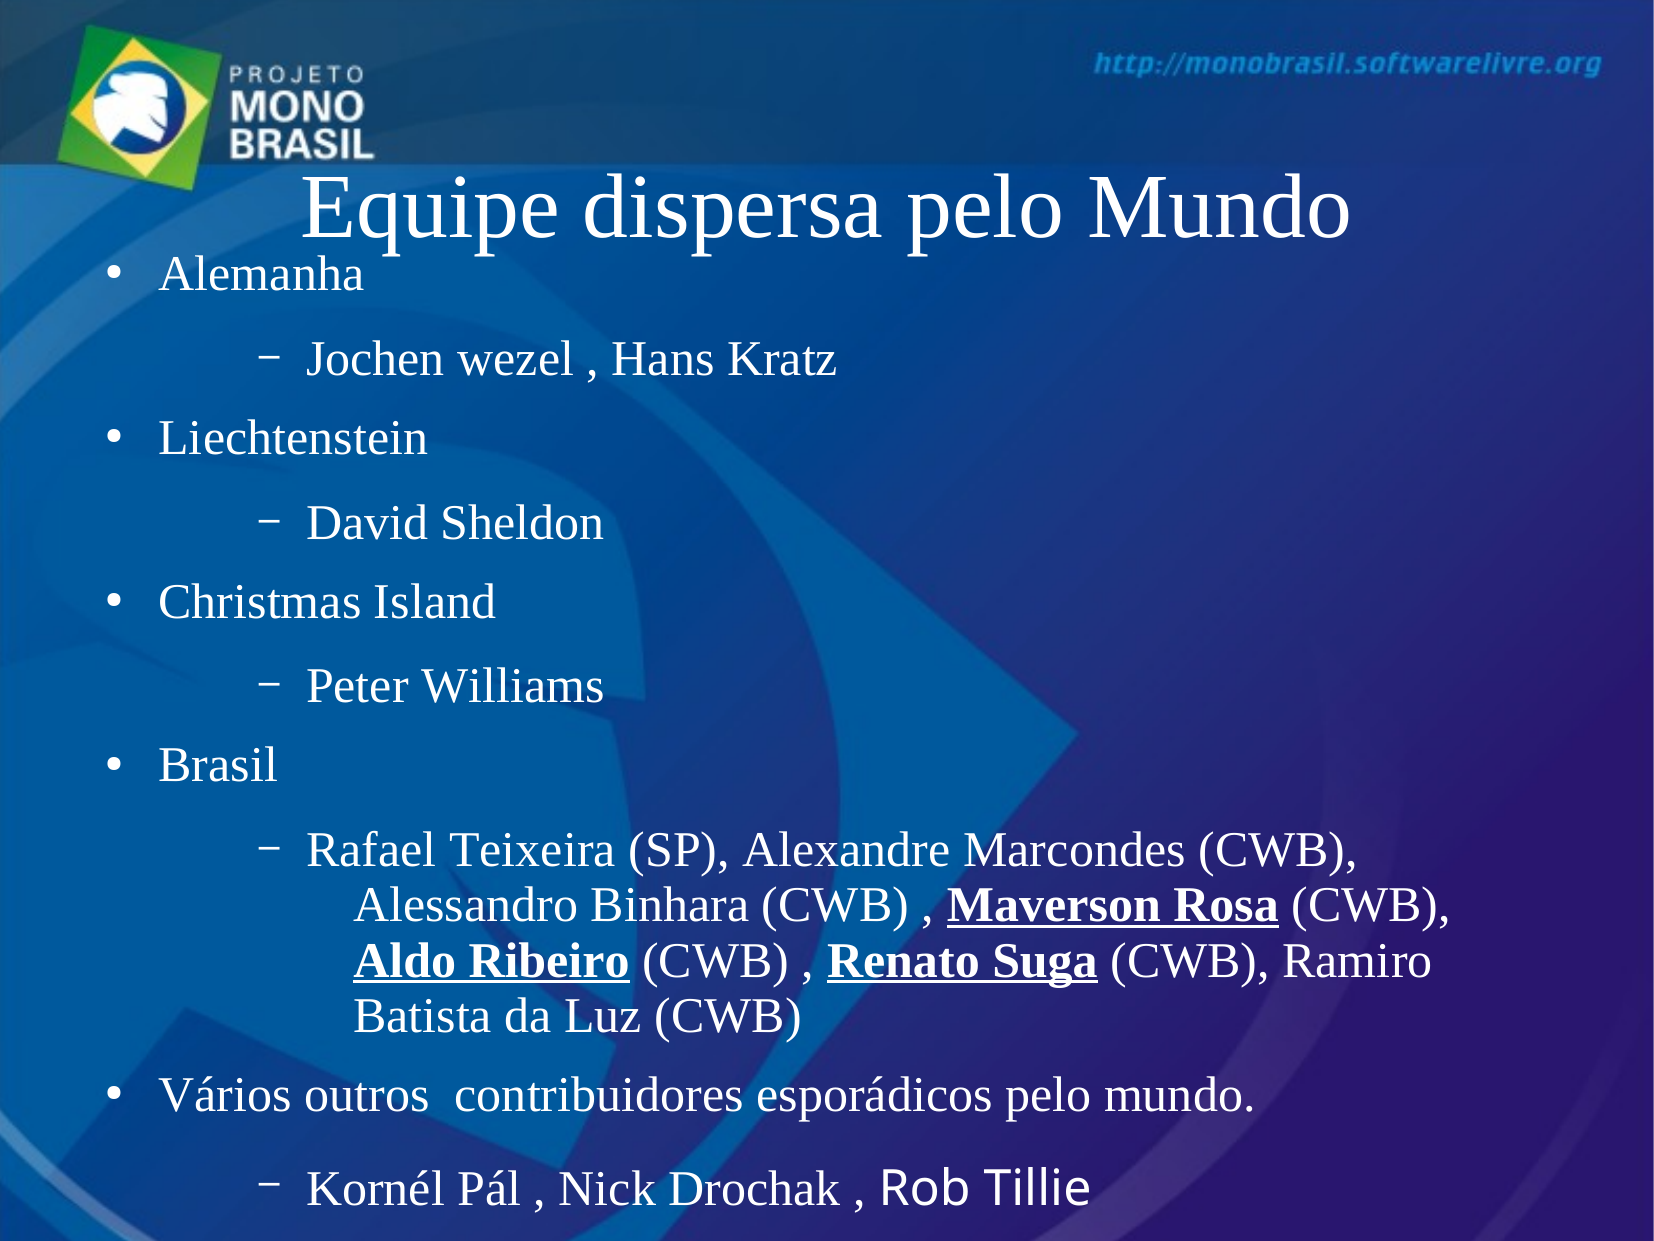

# Equipe dispersa pelo Mundo
Alemanha
Jochen wezel , Hans Kratz
Liechtenstein
David Sheldon
Christmas Island
Peter Williams
Brasil
Rafael Teixeira (SP), Alexandre Marcondes (CWB), Alessandro Binhara (CWB) , Maverson Rosa (CWB), Aldo Ribeiro (CWB) , Renato Suga (CWB), Ramiro Batista da Luz (CWB)
Vários outros contribuidores esporádicos pelo mundo.
Kornél Pál , Nick Drochak , Rob Tillie